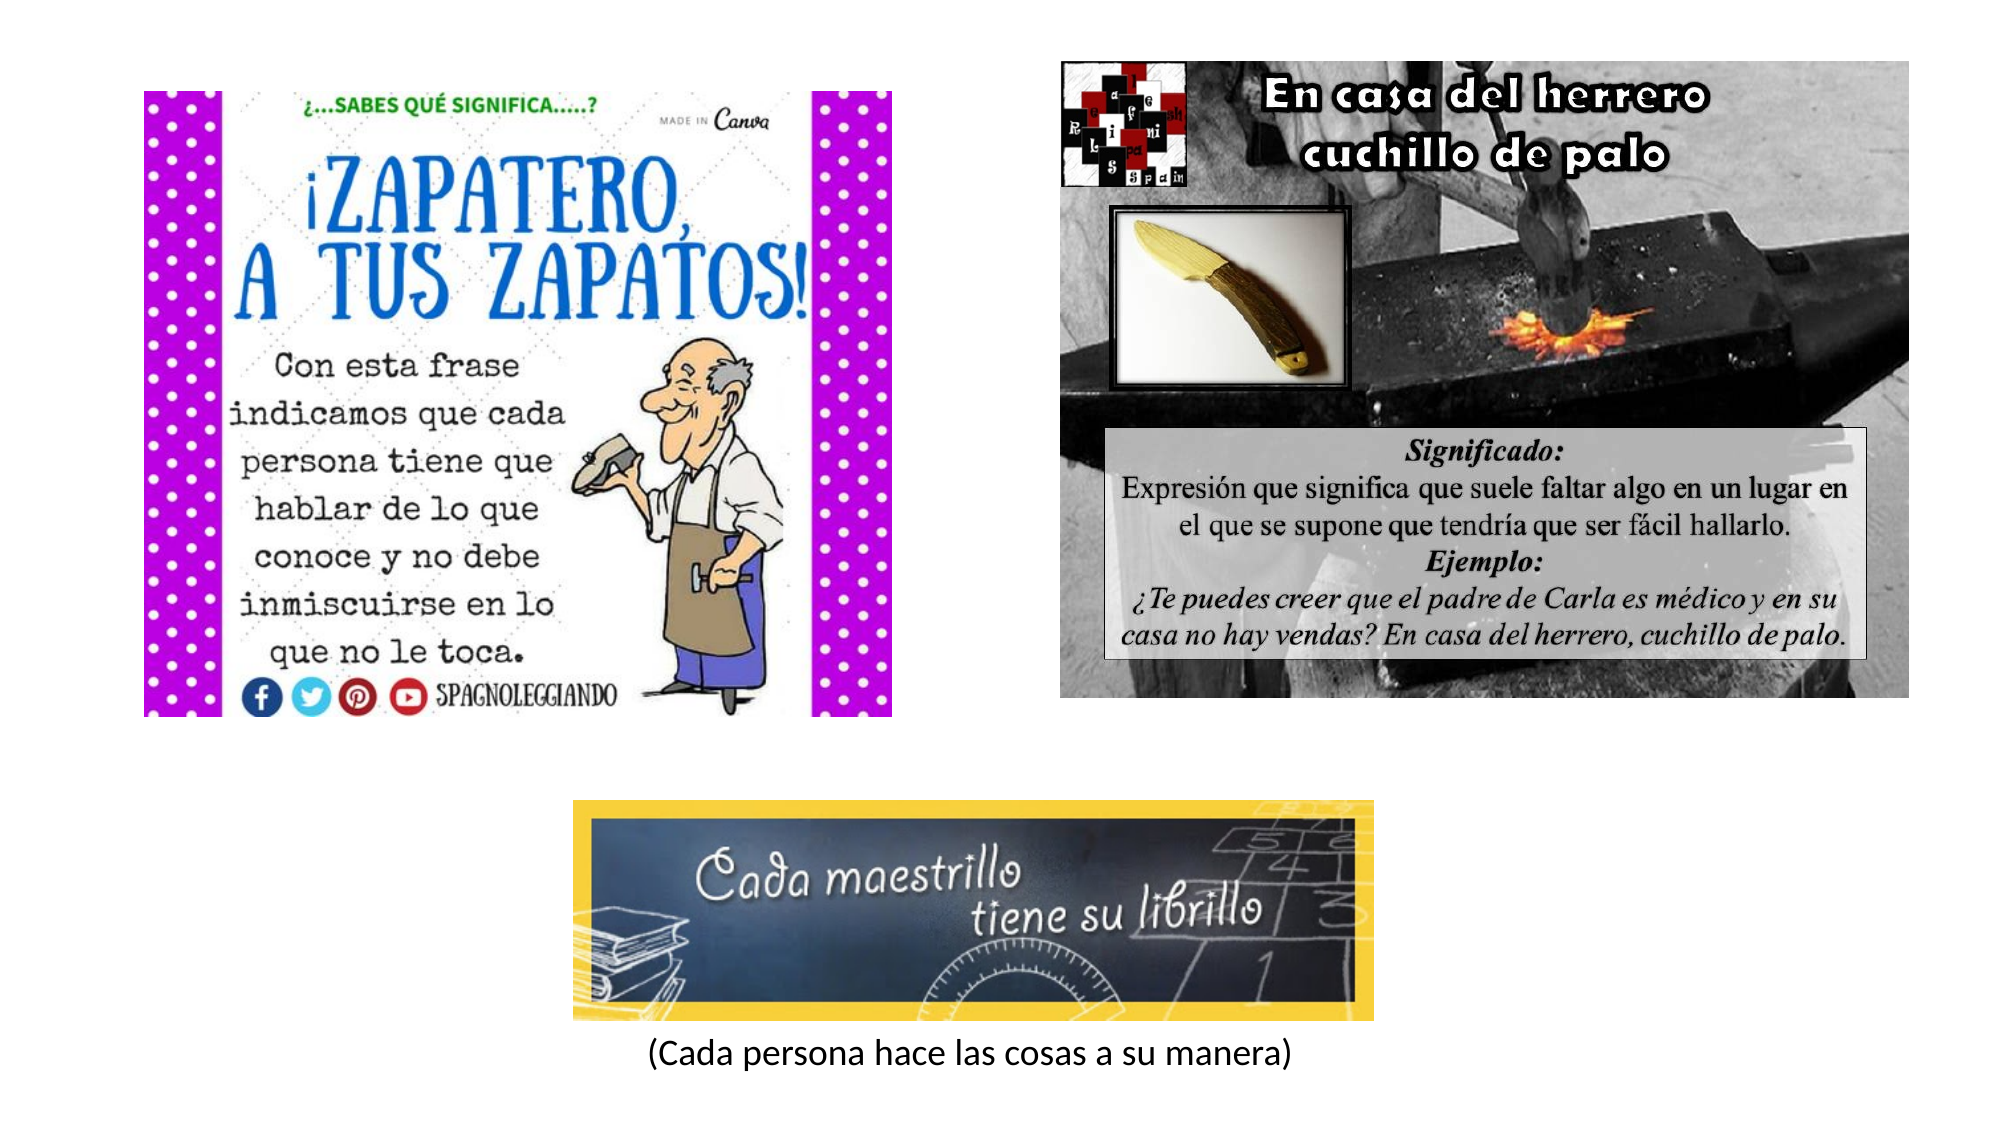

(Cada persona hace las cosas a su manera)